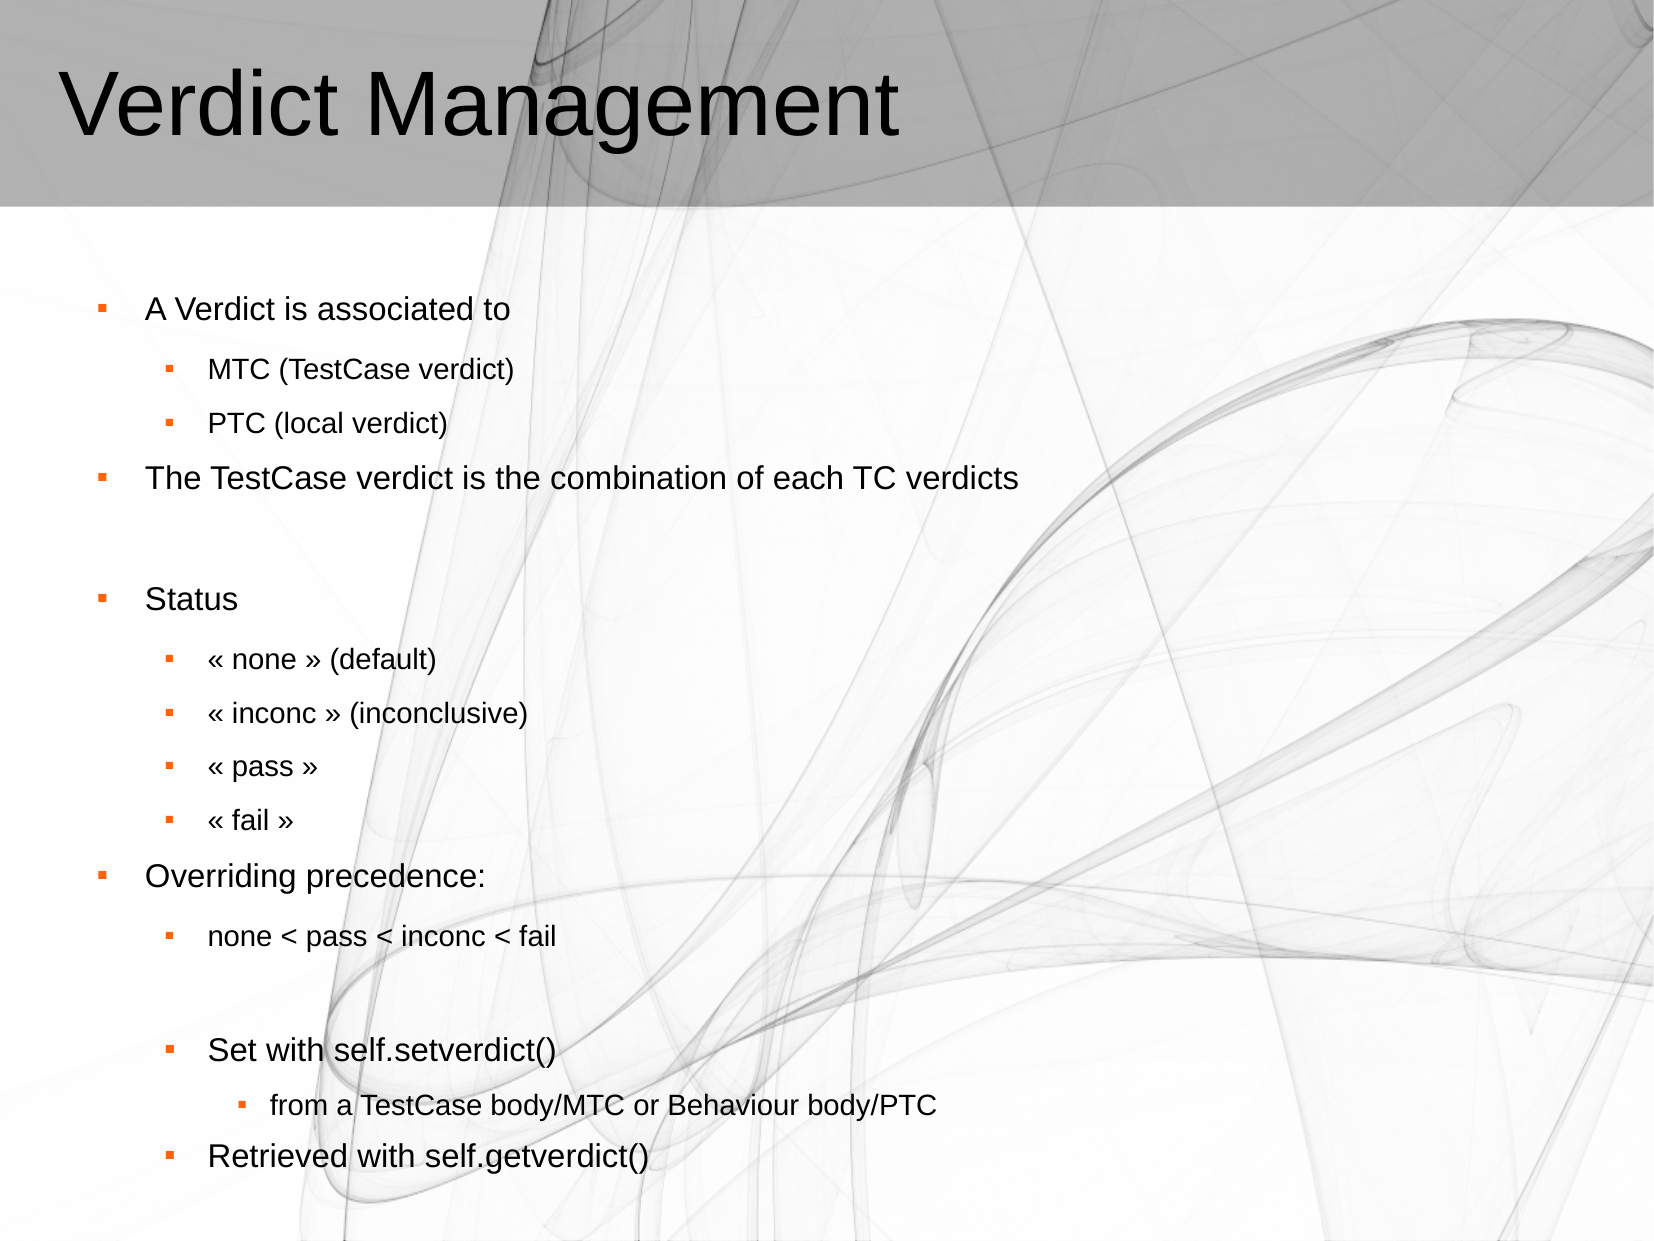

# Verdict Management
A Verdict is associated to
MTC (TestCase verdict)
PTC (local verdict)
The TestCase verdict is the combination of each TC verdicts
Status
« none » (default)
« inconc » (inconclusive)
« pass »
« fail »
Overriding precedence:
none < pass < inconc < fail
Set with self.setverdict()
from a TestCase body/MTC or Behaviour body/PTC
Retrieved with self.getverdict()